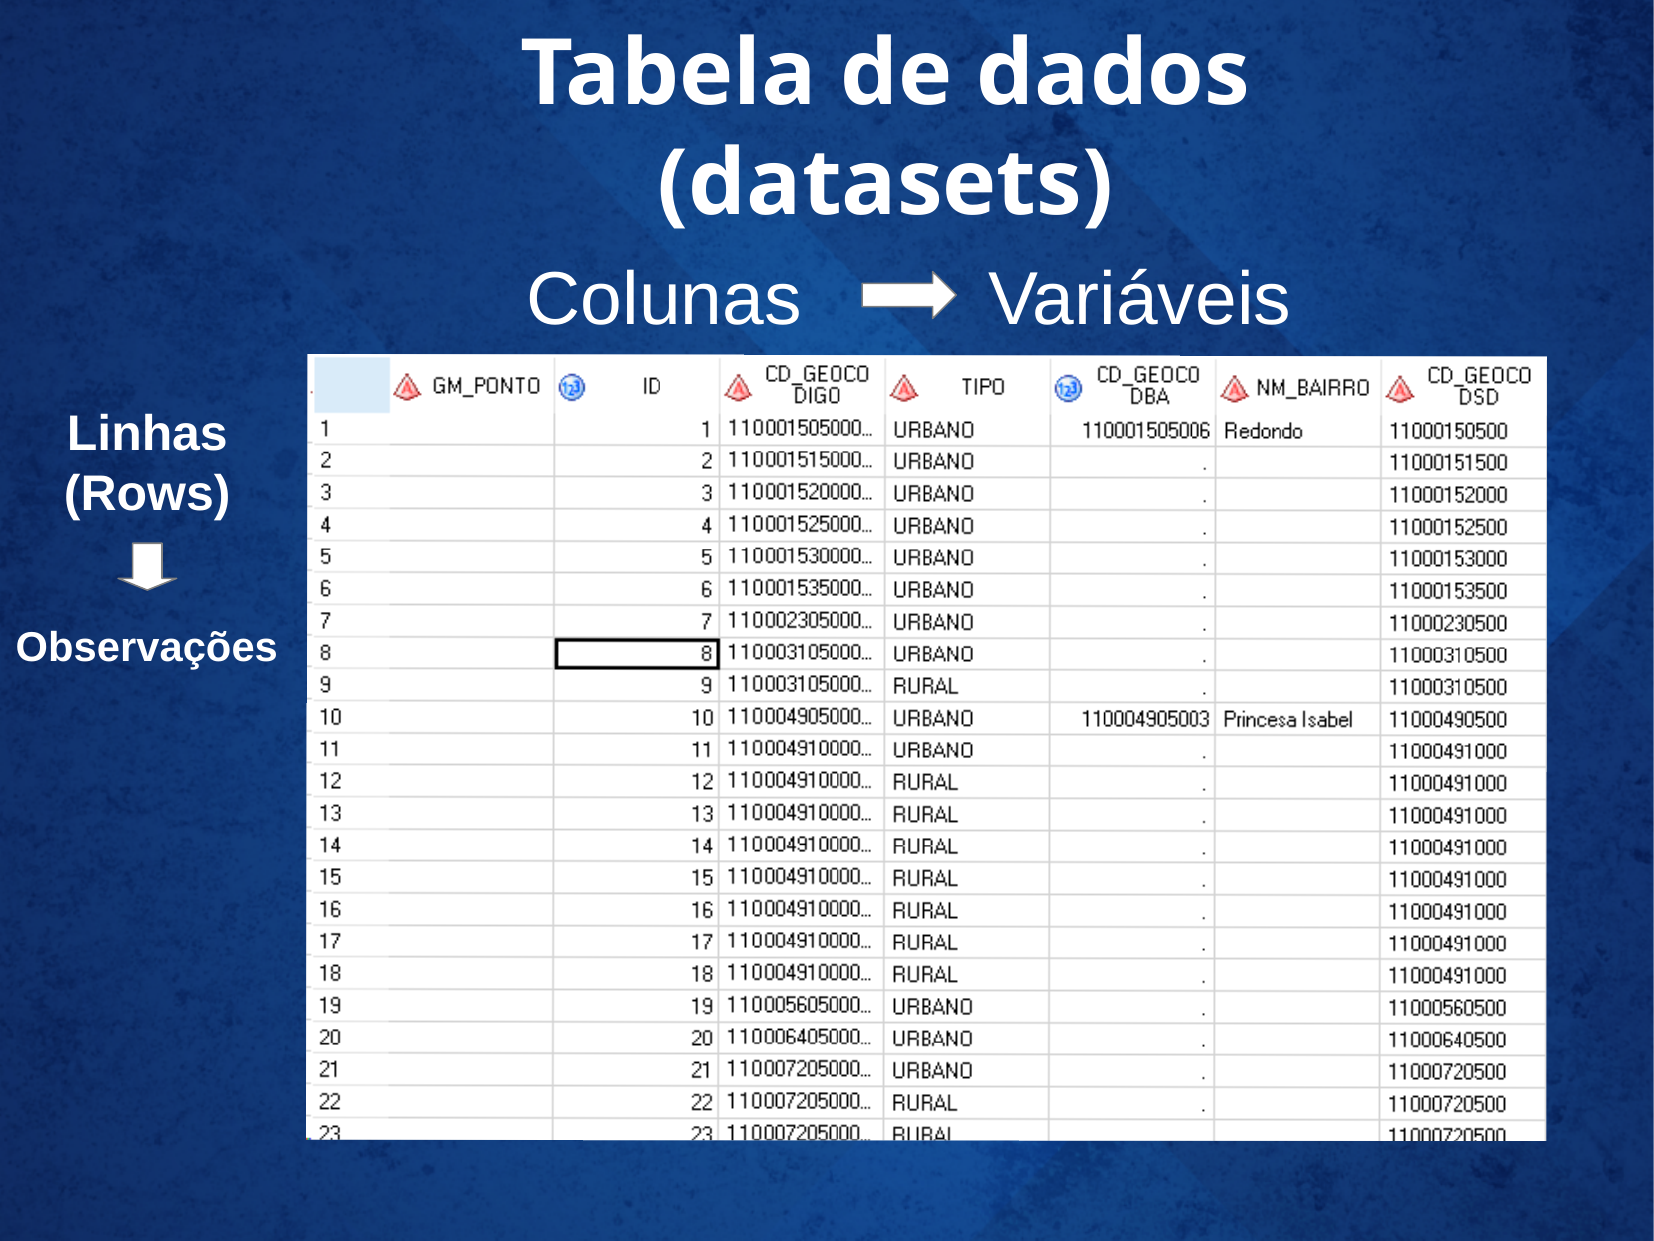

Tabela de dados
(datasets)
Colunas Variáveis
Linhas
(Rows)
Observações